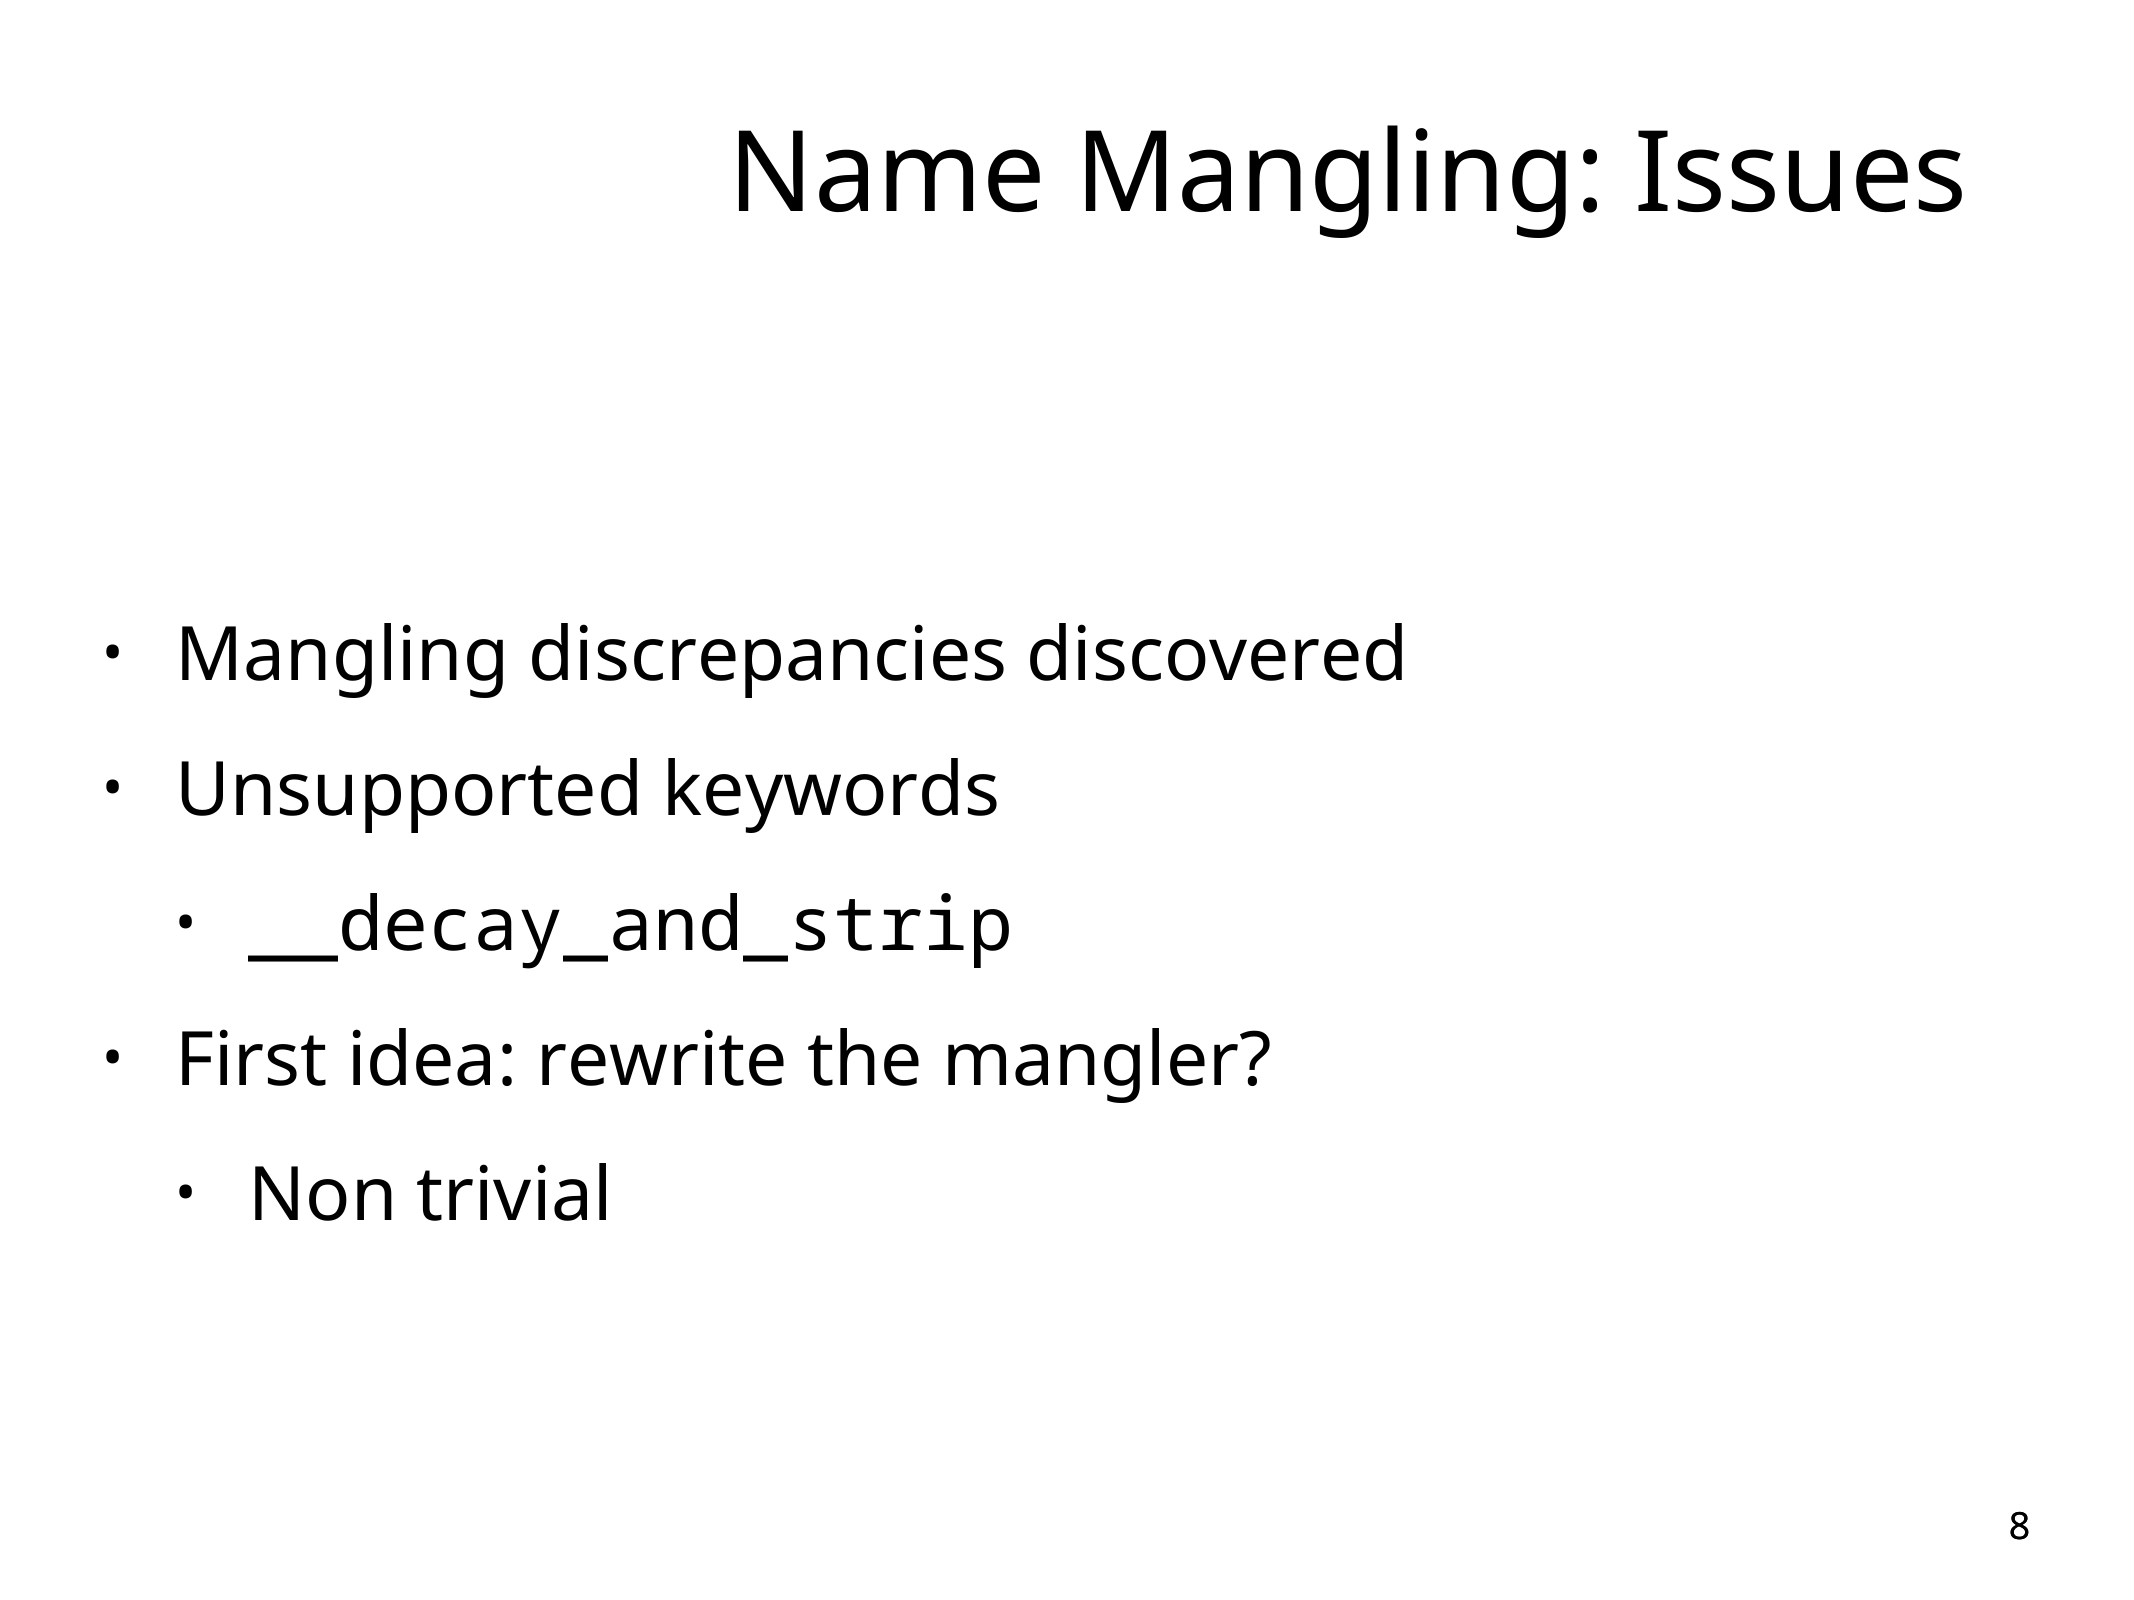

# Name Mangling: Issues
Mangling discrepancies discovered
Unsupported keywords
__decay_and_strip
First idea: rewrite the mangler?
Non trivial
8